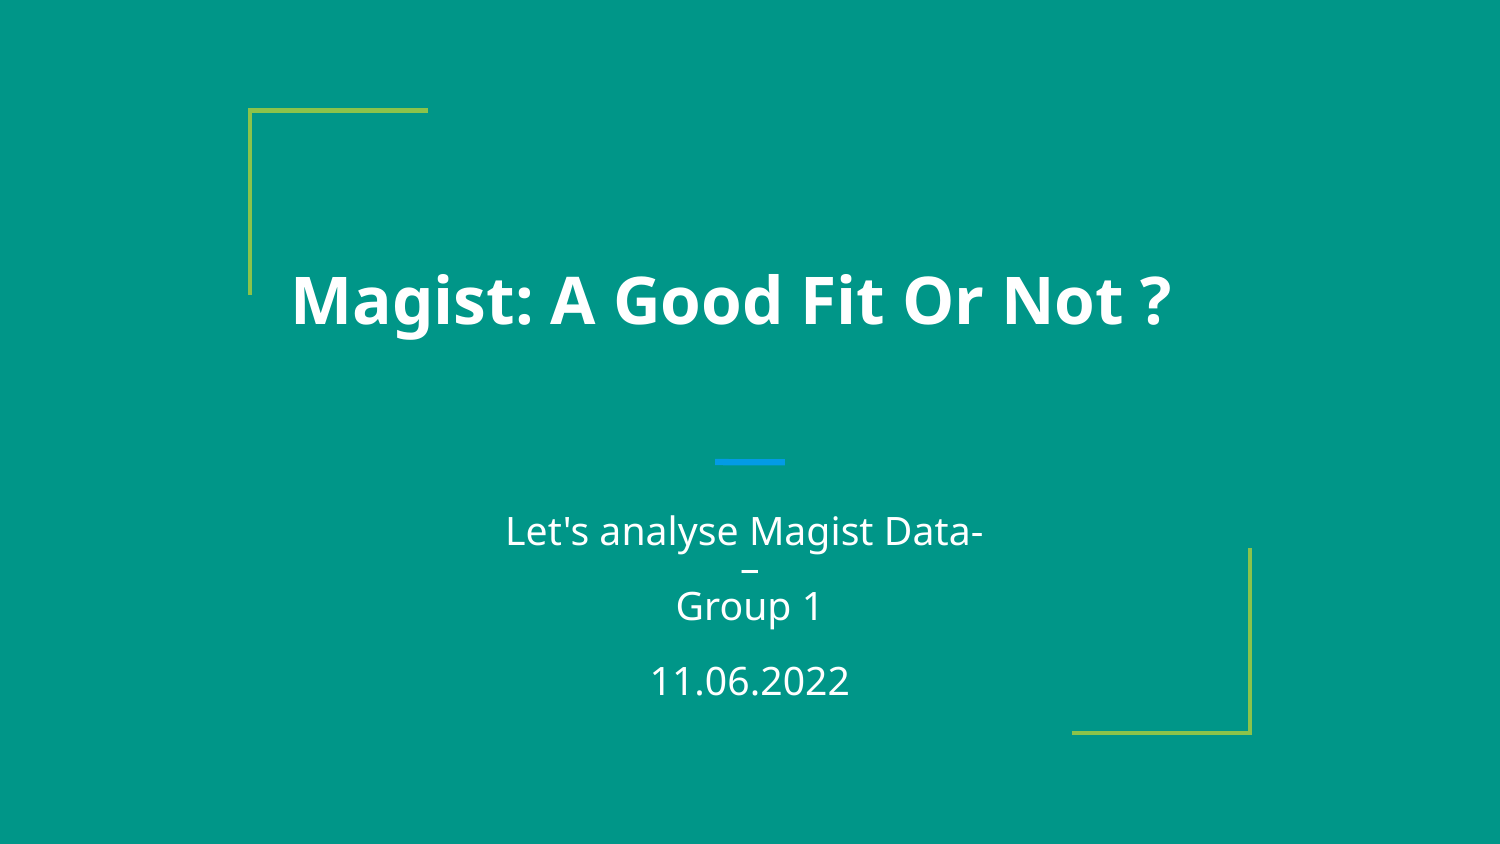

# Magist: A Good Fit Or Not ?
Let's analyse Magist Data-
–
Group 1
11.06.2022